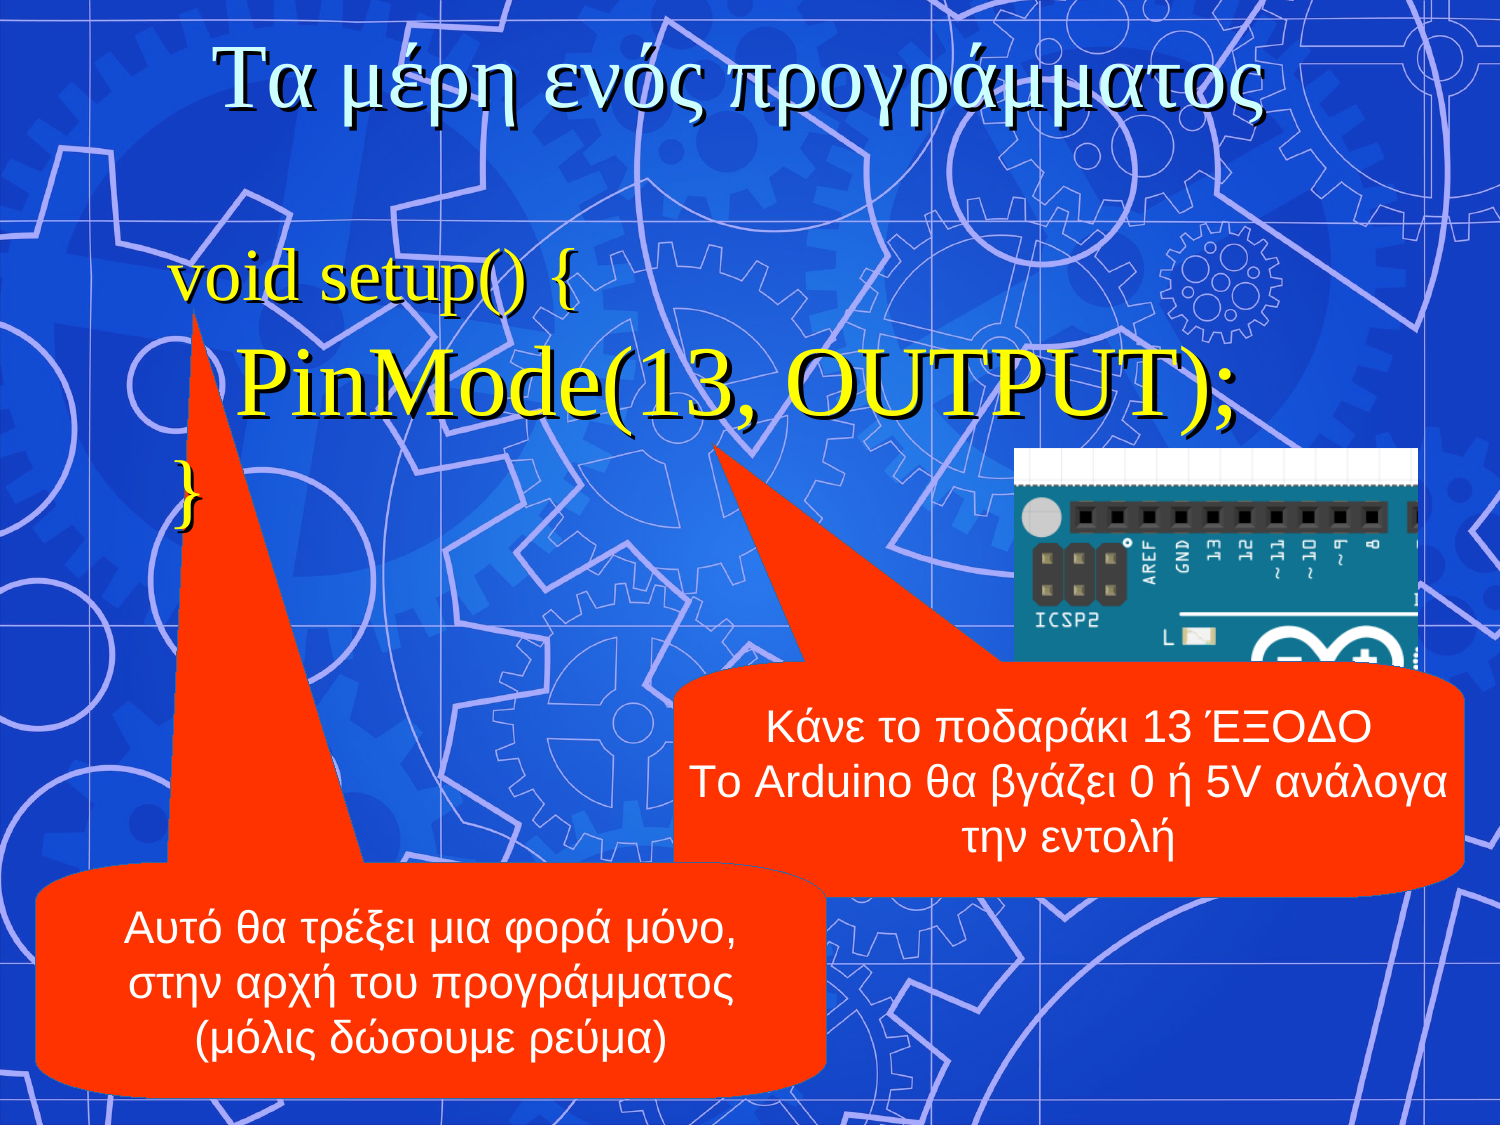

# Τα μέρη ενός προγράμματος
void setup() {
PinMode(13, OUTPUT);
}
Κάνε το ποδαράκι 13 ΈΞΟΔΟ
Το Arduino θα βγάζει 0 ή 5V ανάλογα
την εντολή
Αυτό θα τρέξει μια φορά μόνο,
στην αρχή του προγράμματος
(μόλις δώσουμε ρεύμα)